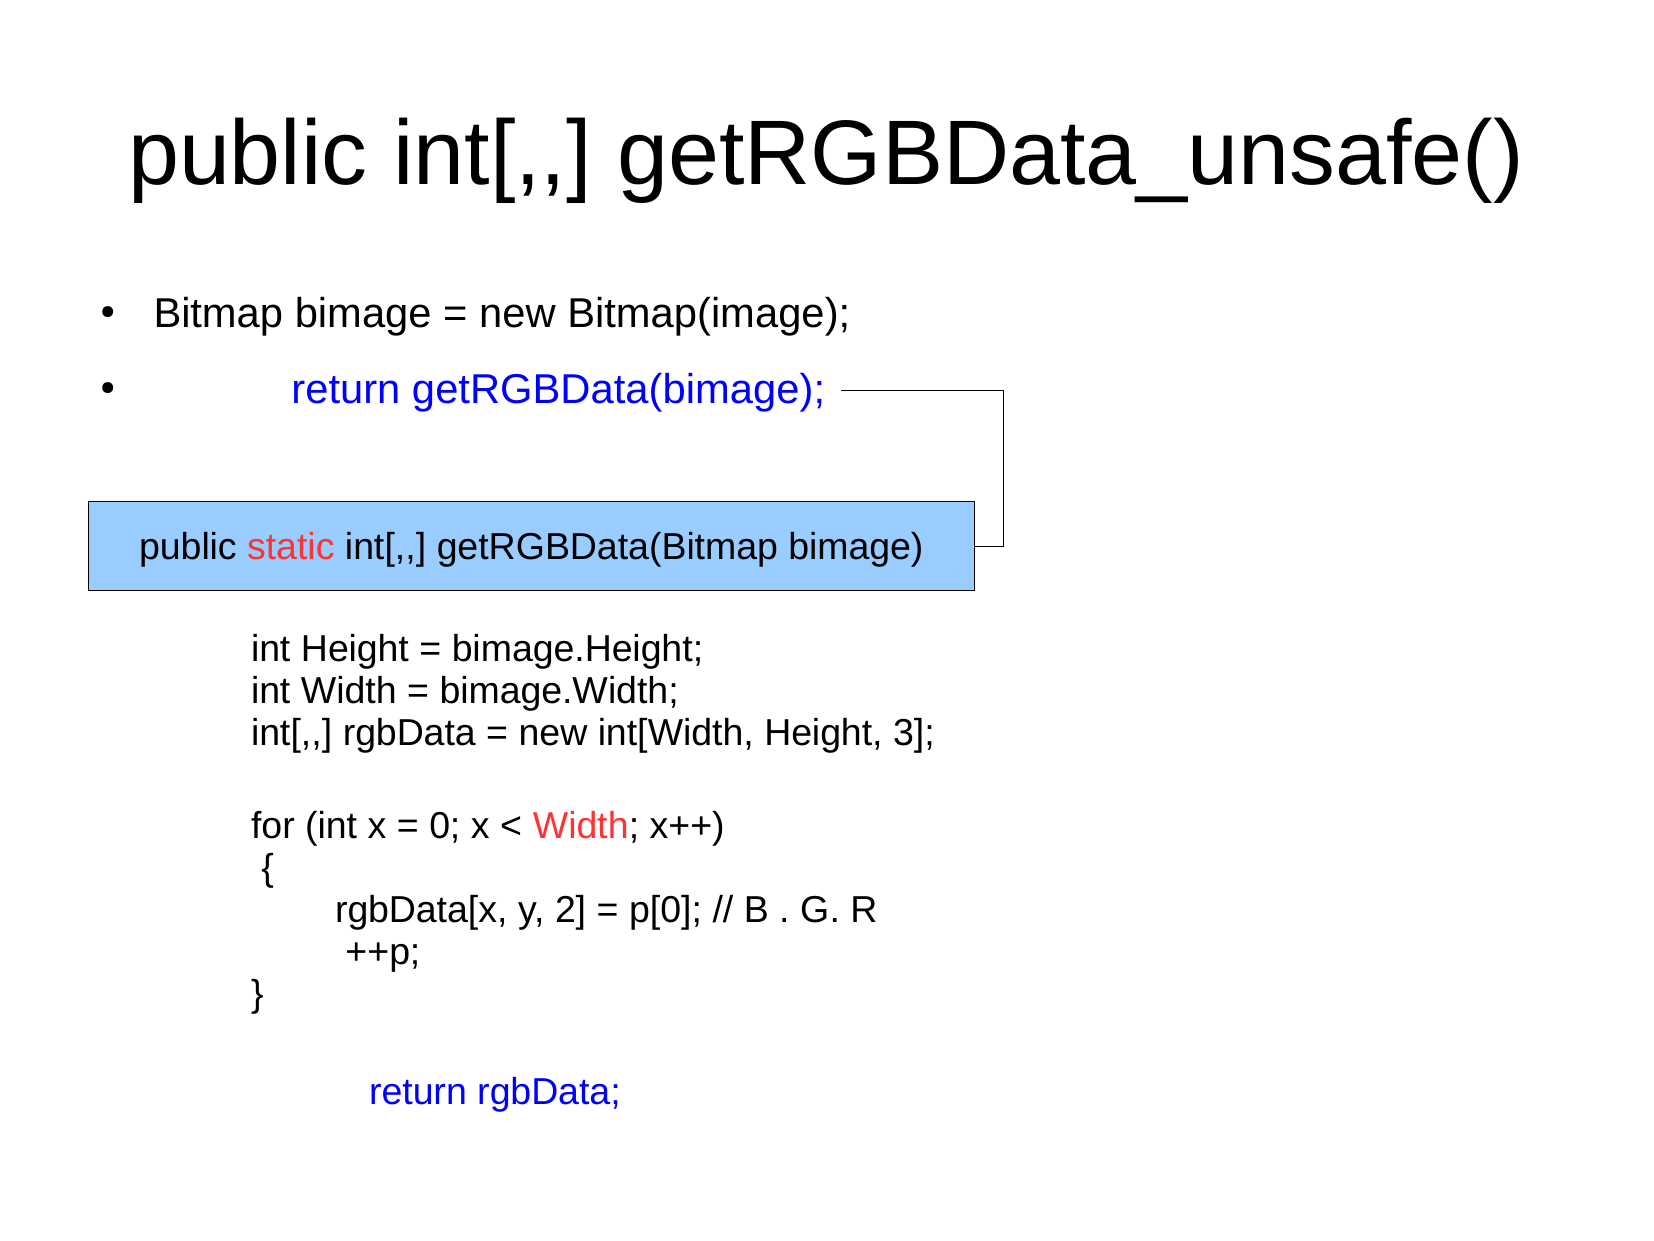

# public int[,,] getRGBData_unsafe()
Bitmap bimage = new Bitmap(image);
 return getRGBData(bimage);
public static int[,,] getRGBData(Bitmap bimage)
int Height = bimage.Height;
int Width = bimage.Width;
int[,,] rgbData = new int[Width, Height, 3];
for (int x = 0; x < Width; x++)
 {
 rgbData[x, y, 2] = p[0]; // B . G. R
 ++p;
}
return rgbData;